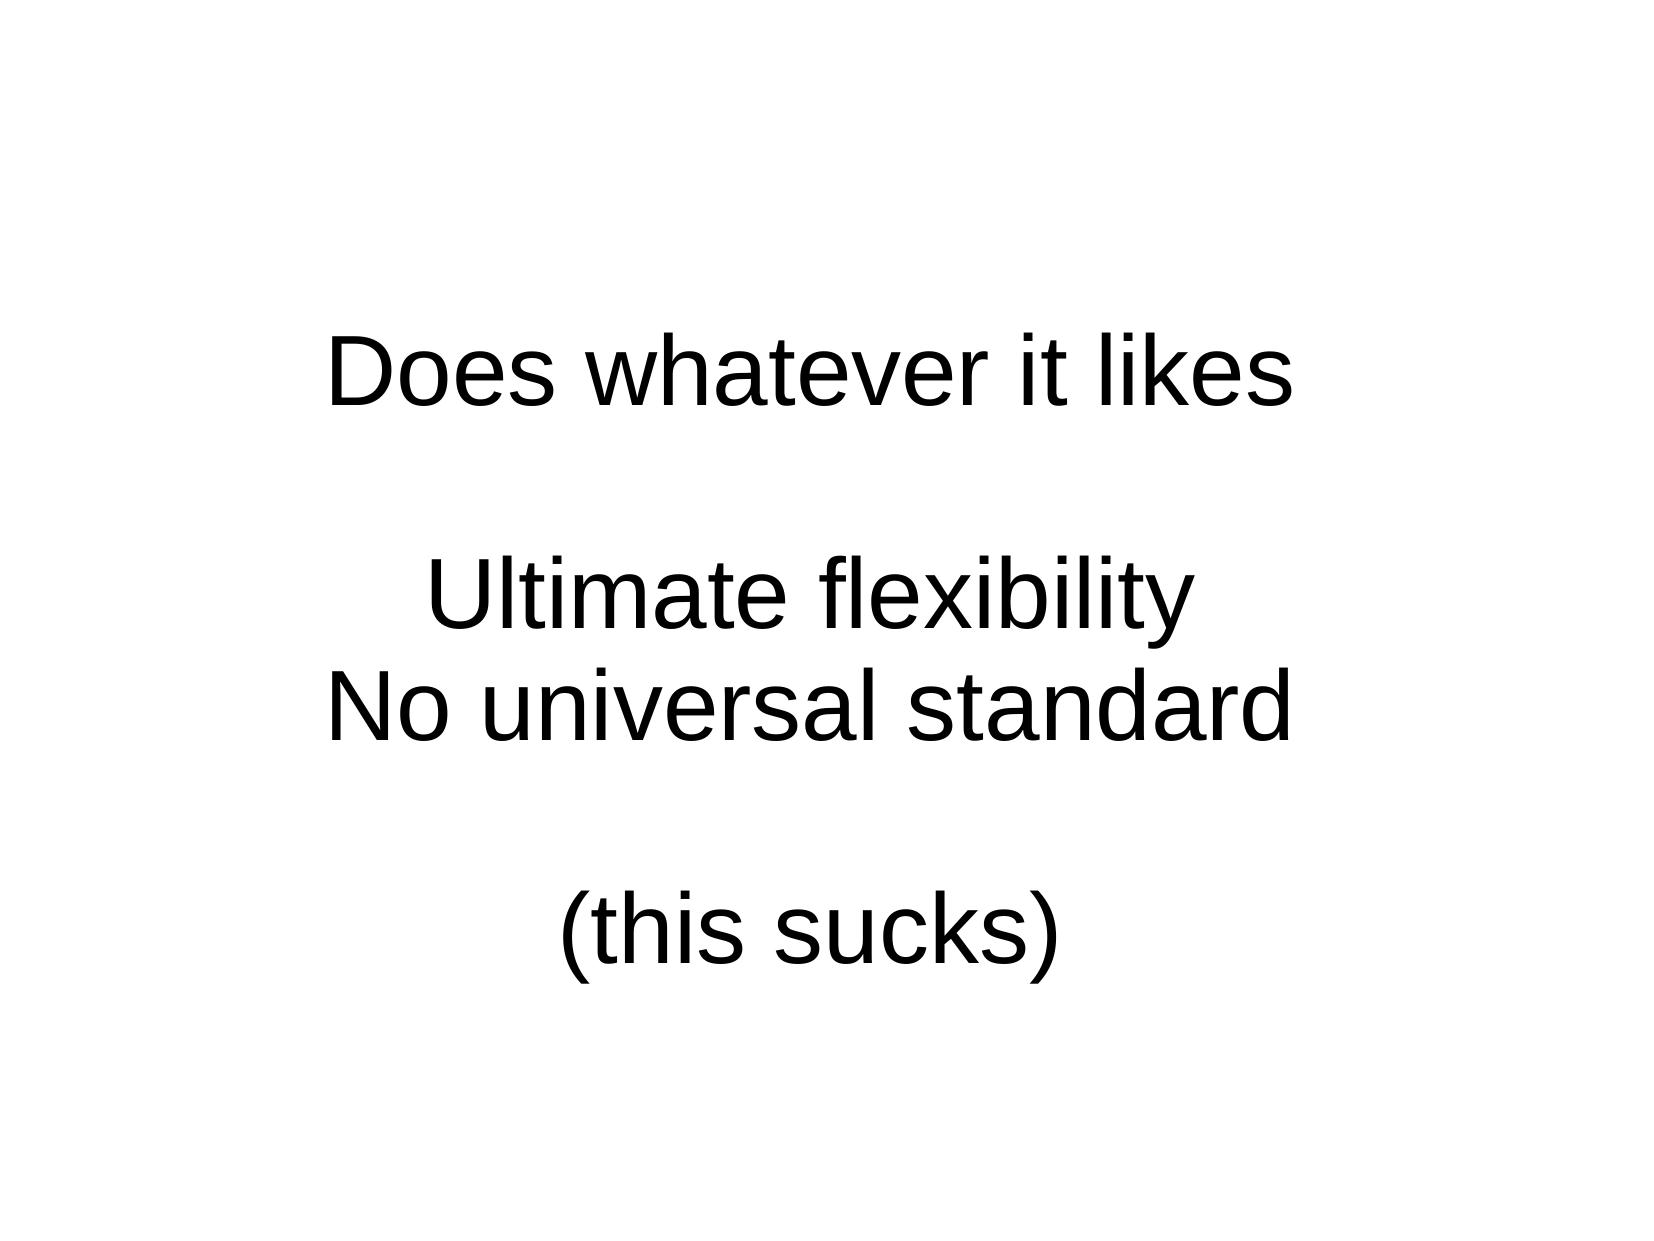

Does whatever it likes
Ultimate flexibility
No universal standard
(this sucks)